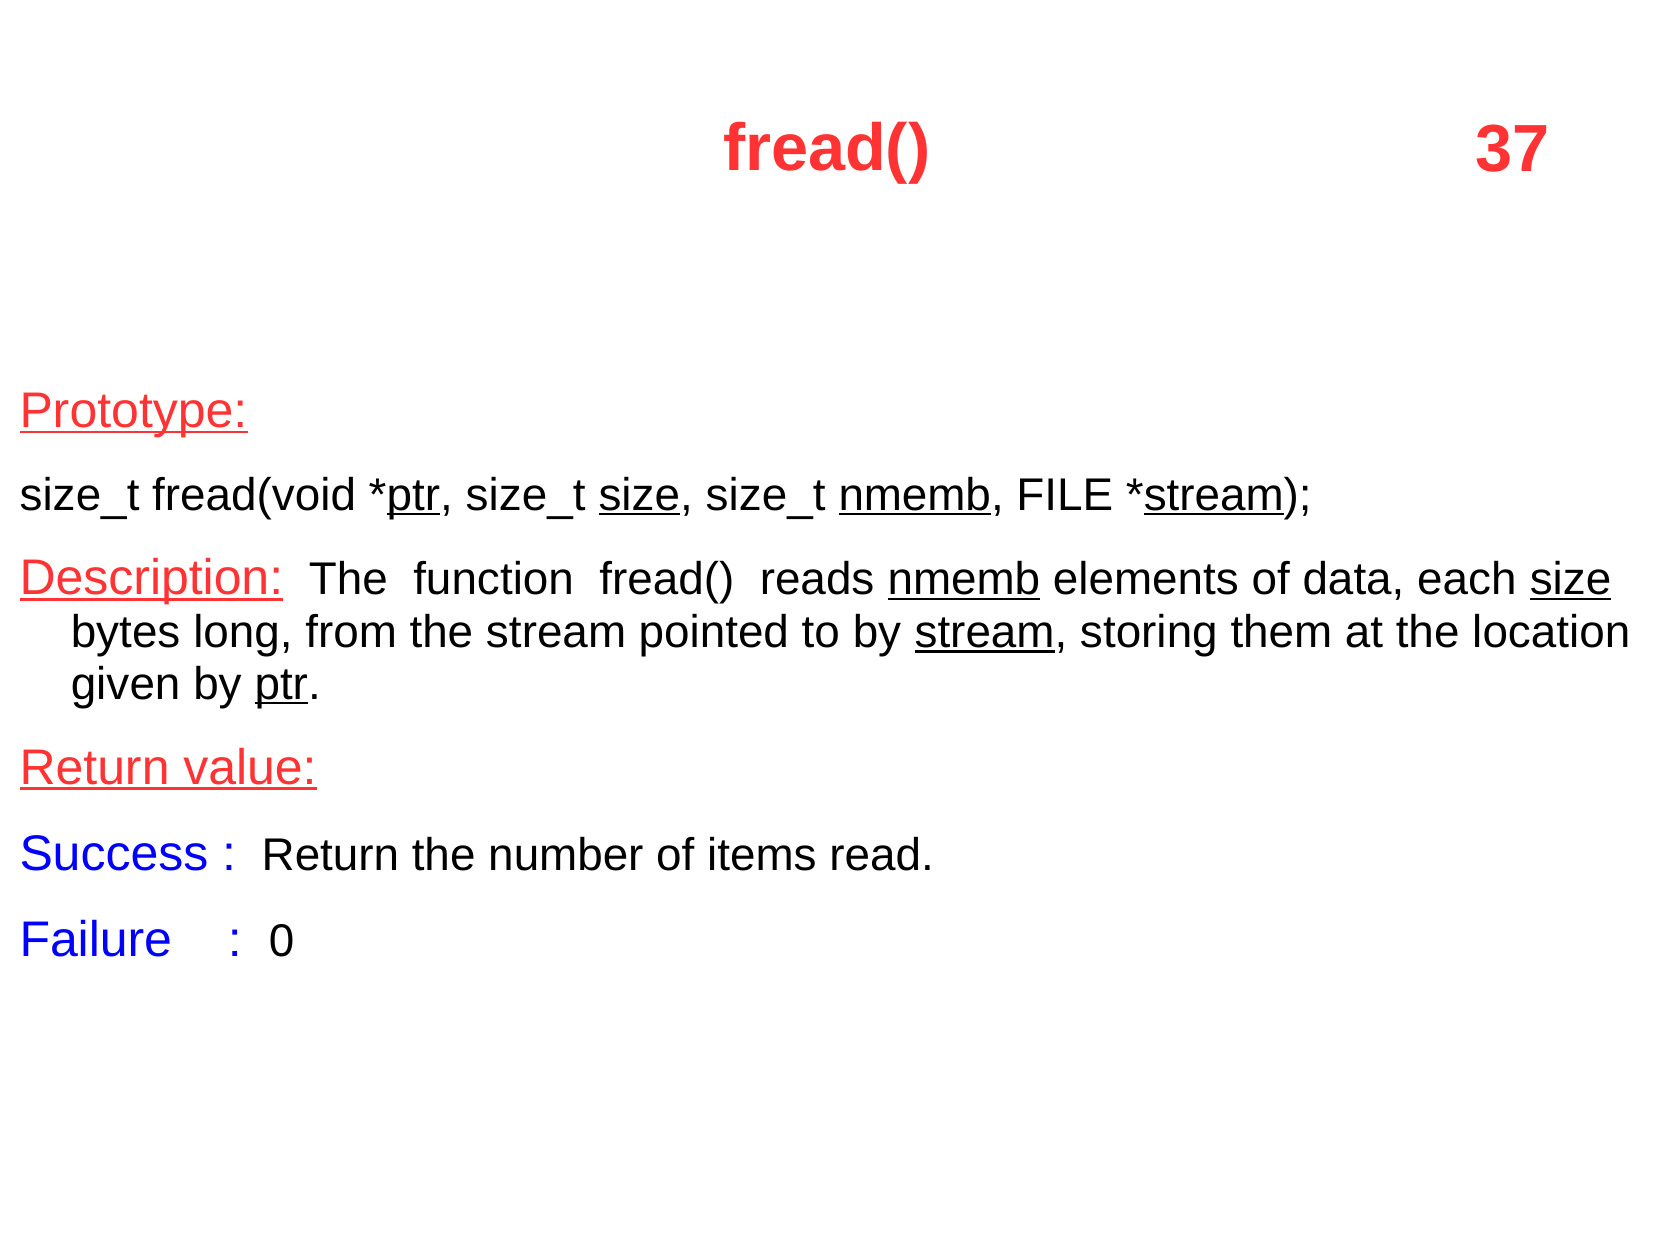

# fread()
37
Prototype:
size_t fread(void *ptr, size_t size, size_t nmemb, FILE *stream);
Description: 	The function fread() reads nmemb elements of data, each size bytes long, from the stream pointed to by stream, storing them at the location given by ptr.
Return value:
Success : Return the number of items read.
Failure : 0